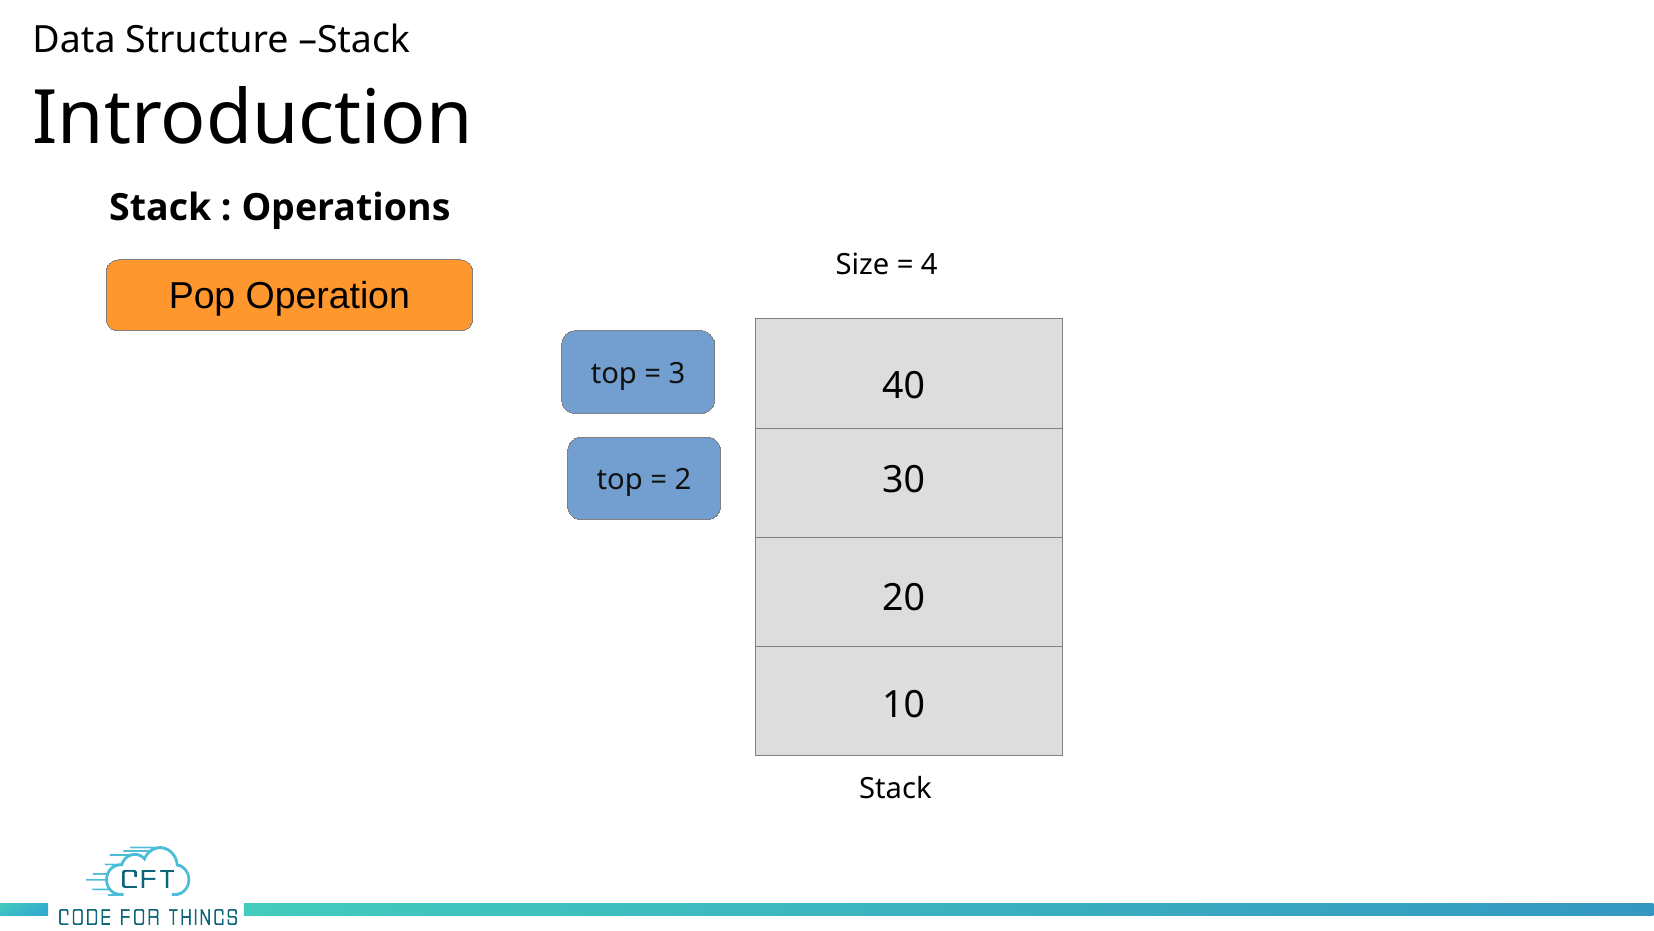

# Data Structure –Stack Introduction
Stack : Operations
Size = 4
Pop Operation
top = 3
40
top = 2
30
20
10
Stack